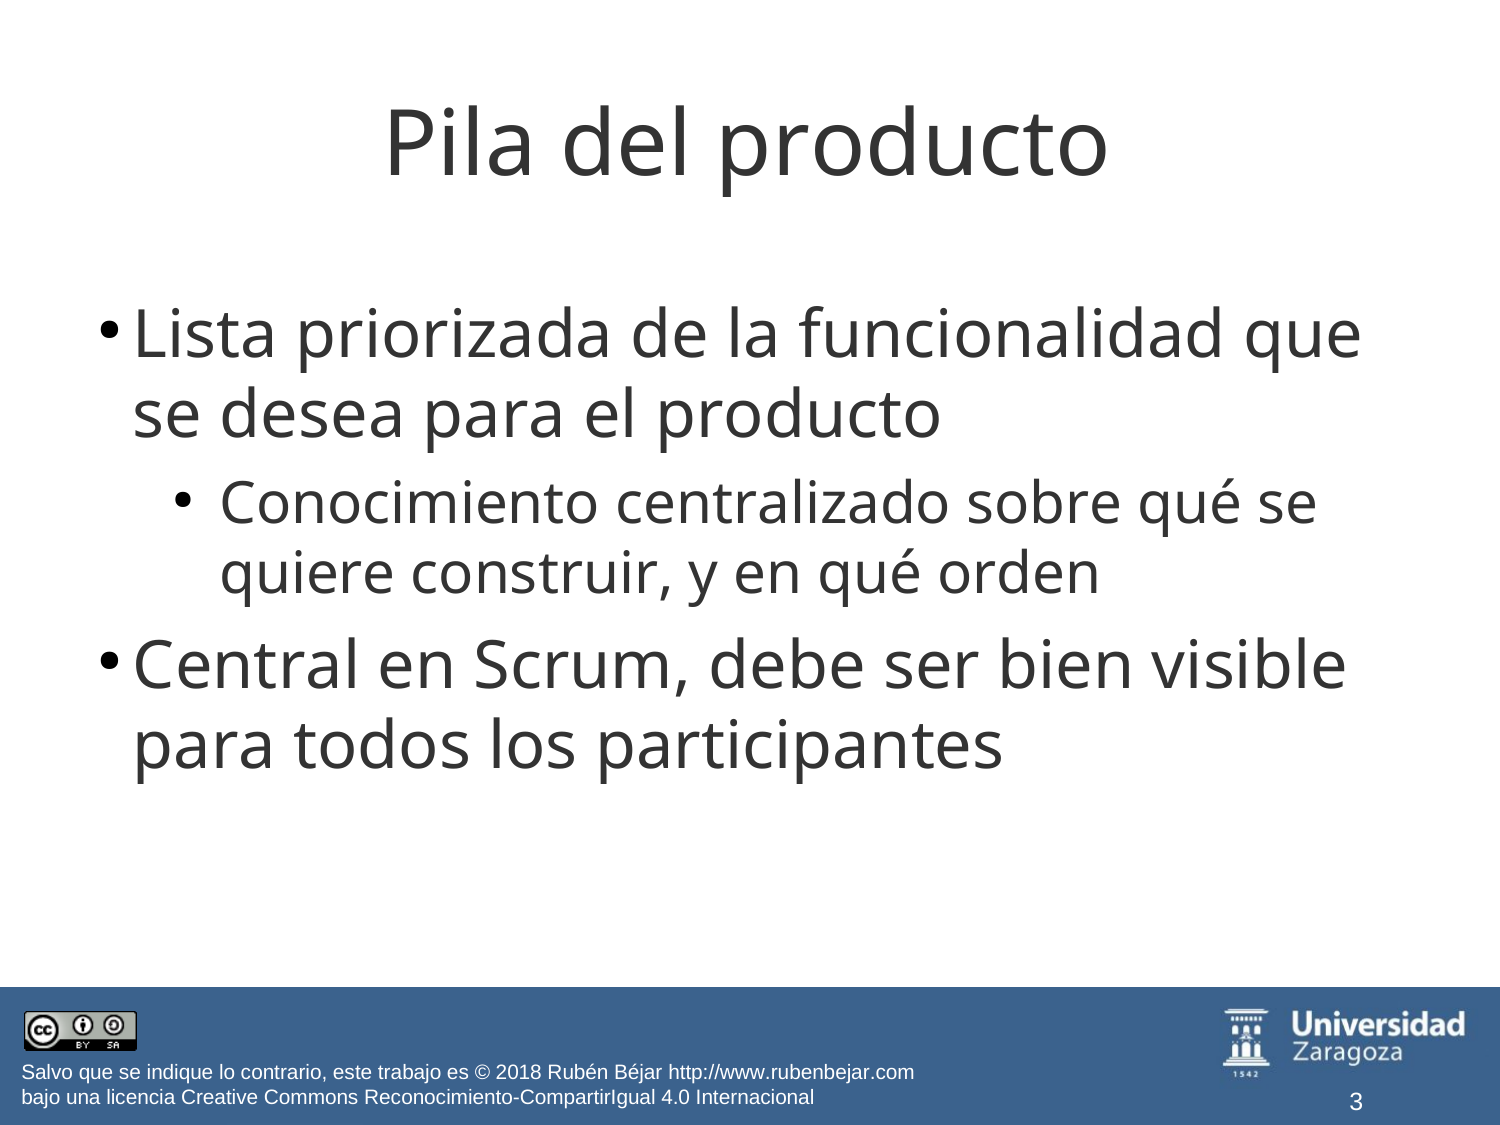

# Pila del producto
Lista priorizada de la funcionalidad que se desea para el producto
Conocimiento centralizado sobre qué se quiere construir, y en qué orden
Central en Scrum, debe ser bien visible para todos los participantes